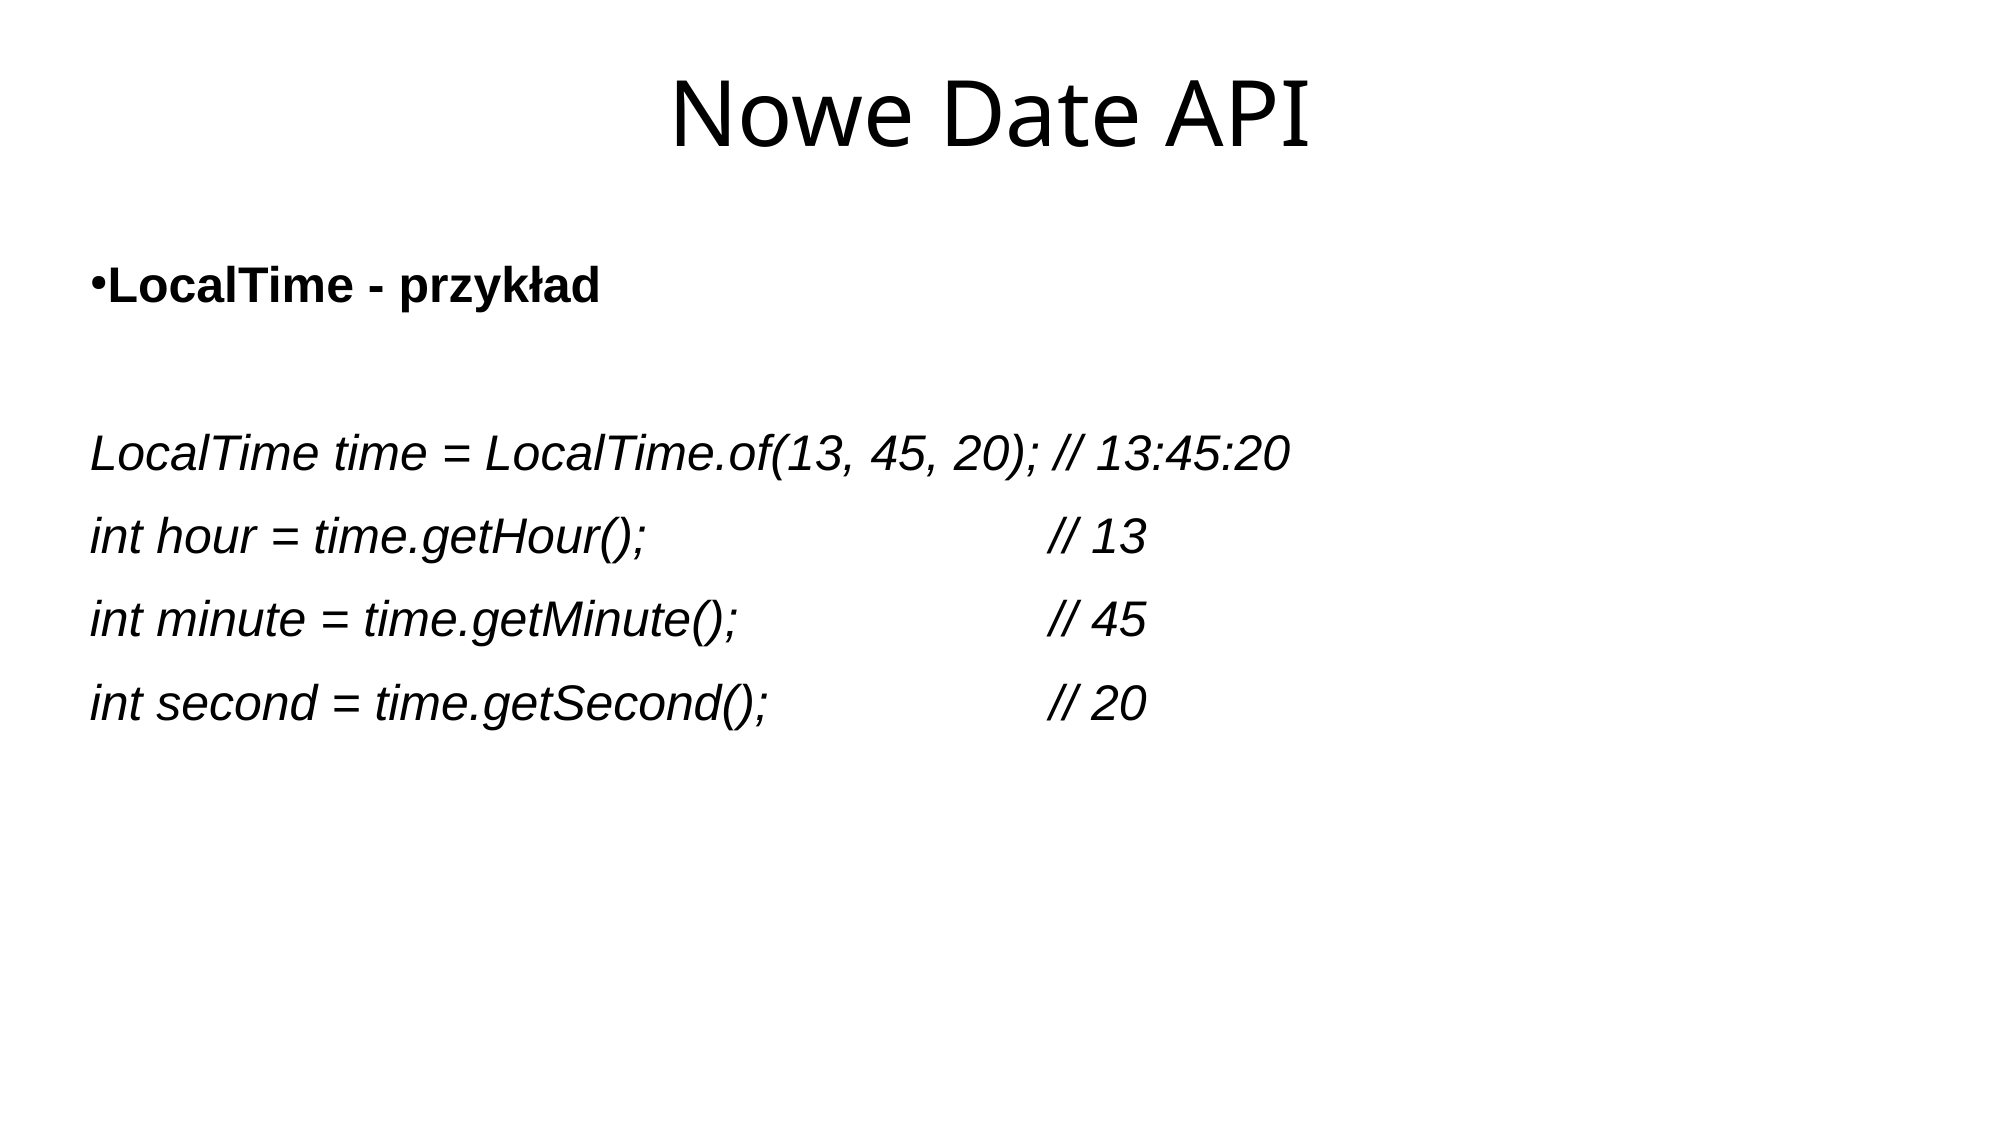

# Nowe Date API
LocalTime - przykład
LocalTime time = LocalTime.of(13, 45, 20); // 13:45:20
int hour = time.getHour(); 						// 13
int minute = time.getMinute(); 					// 45
int second = time.getSecond(); 				// 20